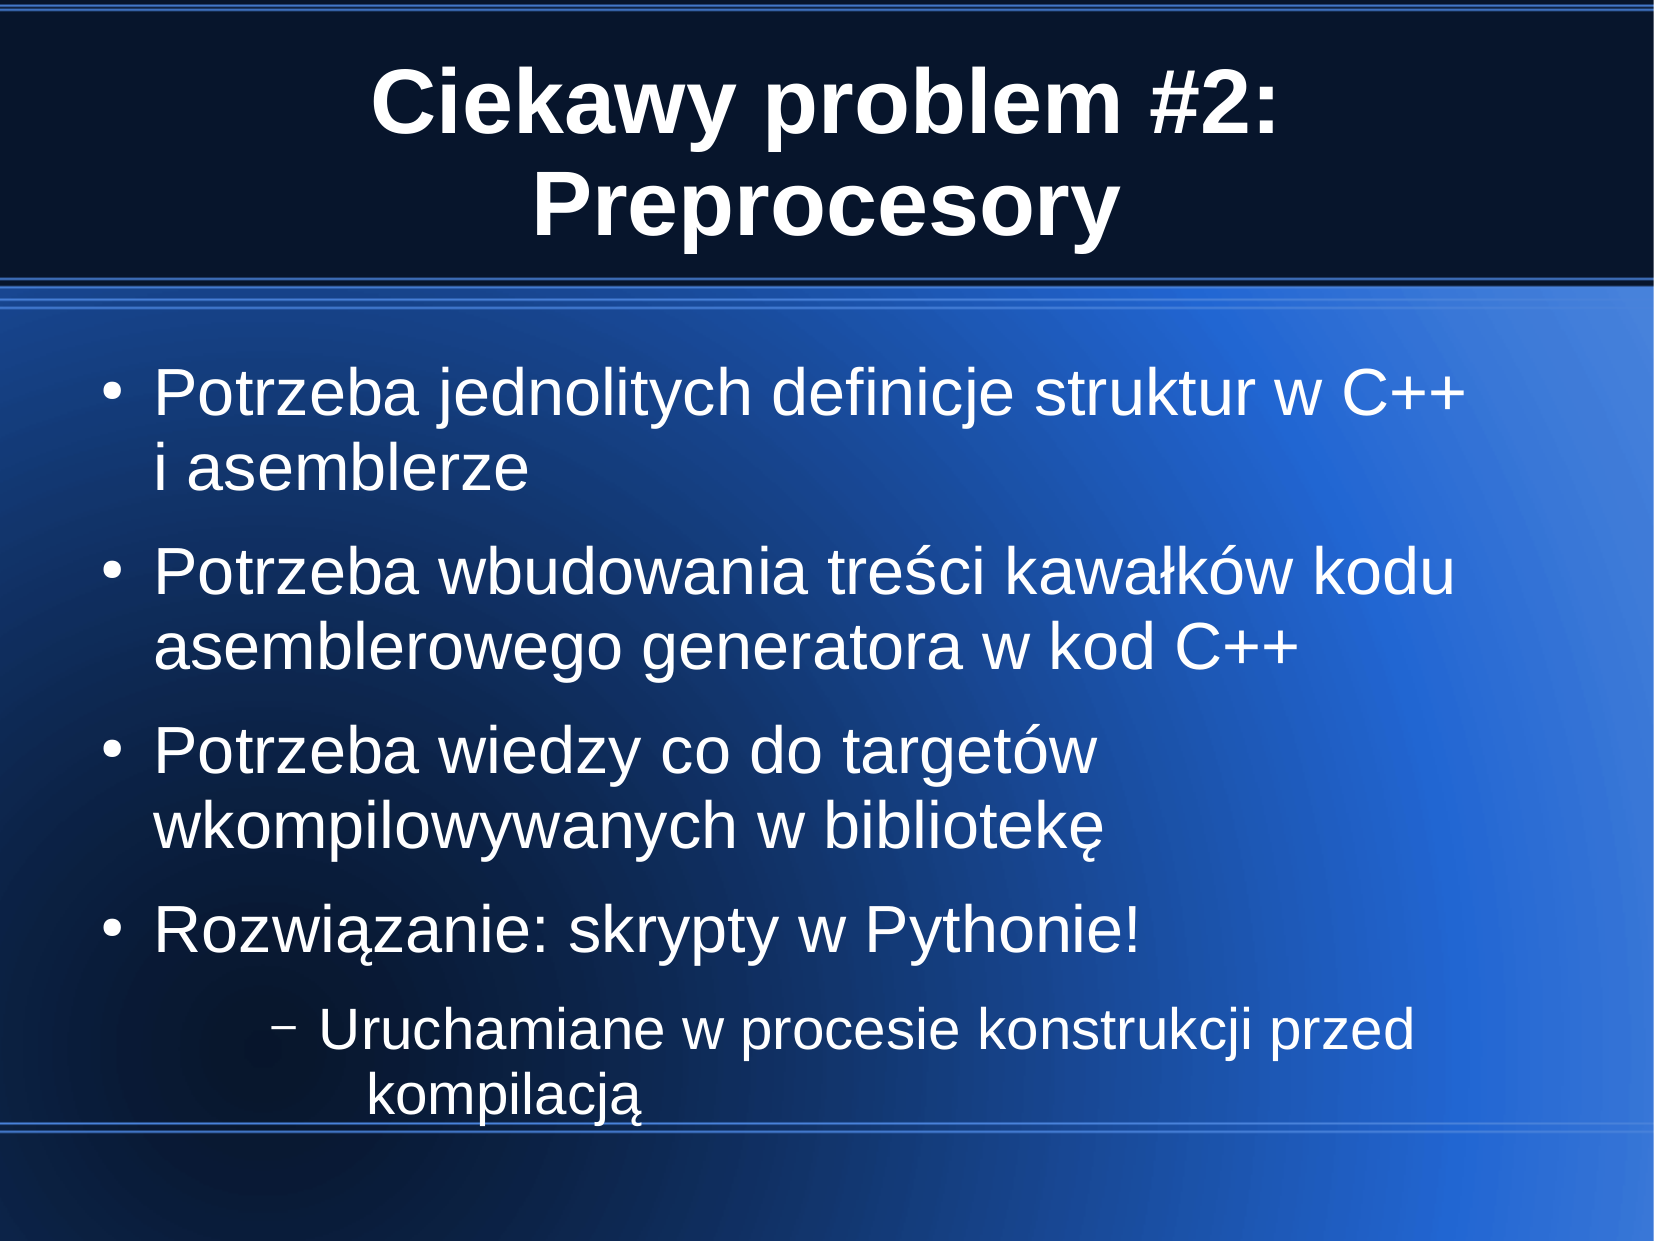

# Ciekawy problem #2: Preprocesory
Potrzeba jednolitych definicje struktur w C++ i asemblerze
Potrzeba wbudowania treści kawałków kodu asemblerowego generatora w kod C++
Potrzeba wiedzy co do targetów wkompilowywanych w bibliotekę
Rozwiązanie: skrypty w Pythonie!
Uruchamiane w procesie konstrukcji przed kompilacją